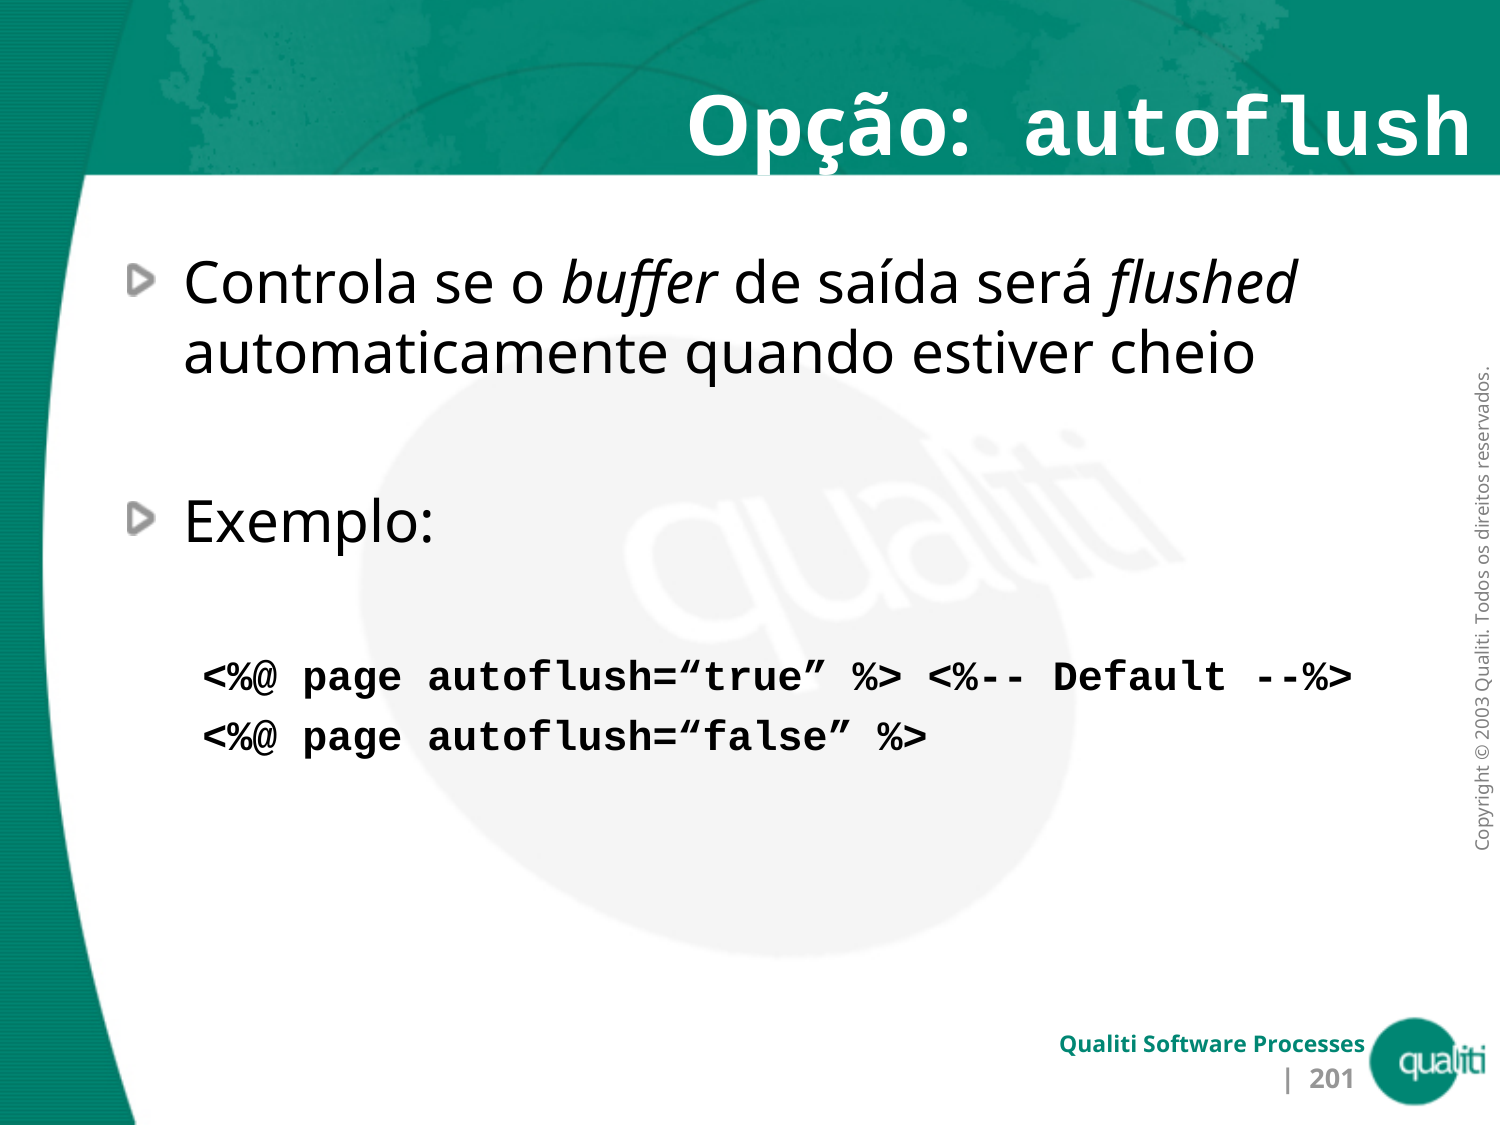

# Opção: autoflush
Controla se o buffer de saída será flushed automaticamente quando estiver cheio
Exemplo:
<%@ page autoflush=“true” %> <%-- Default --%>
<%@ page autoflush=“false” %>